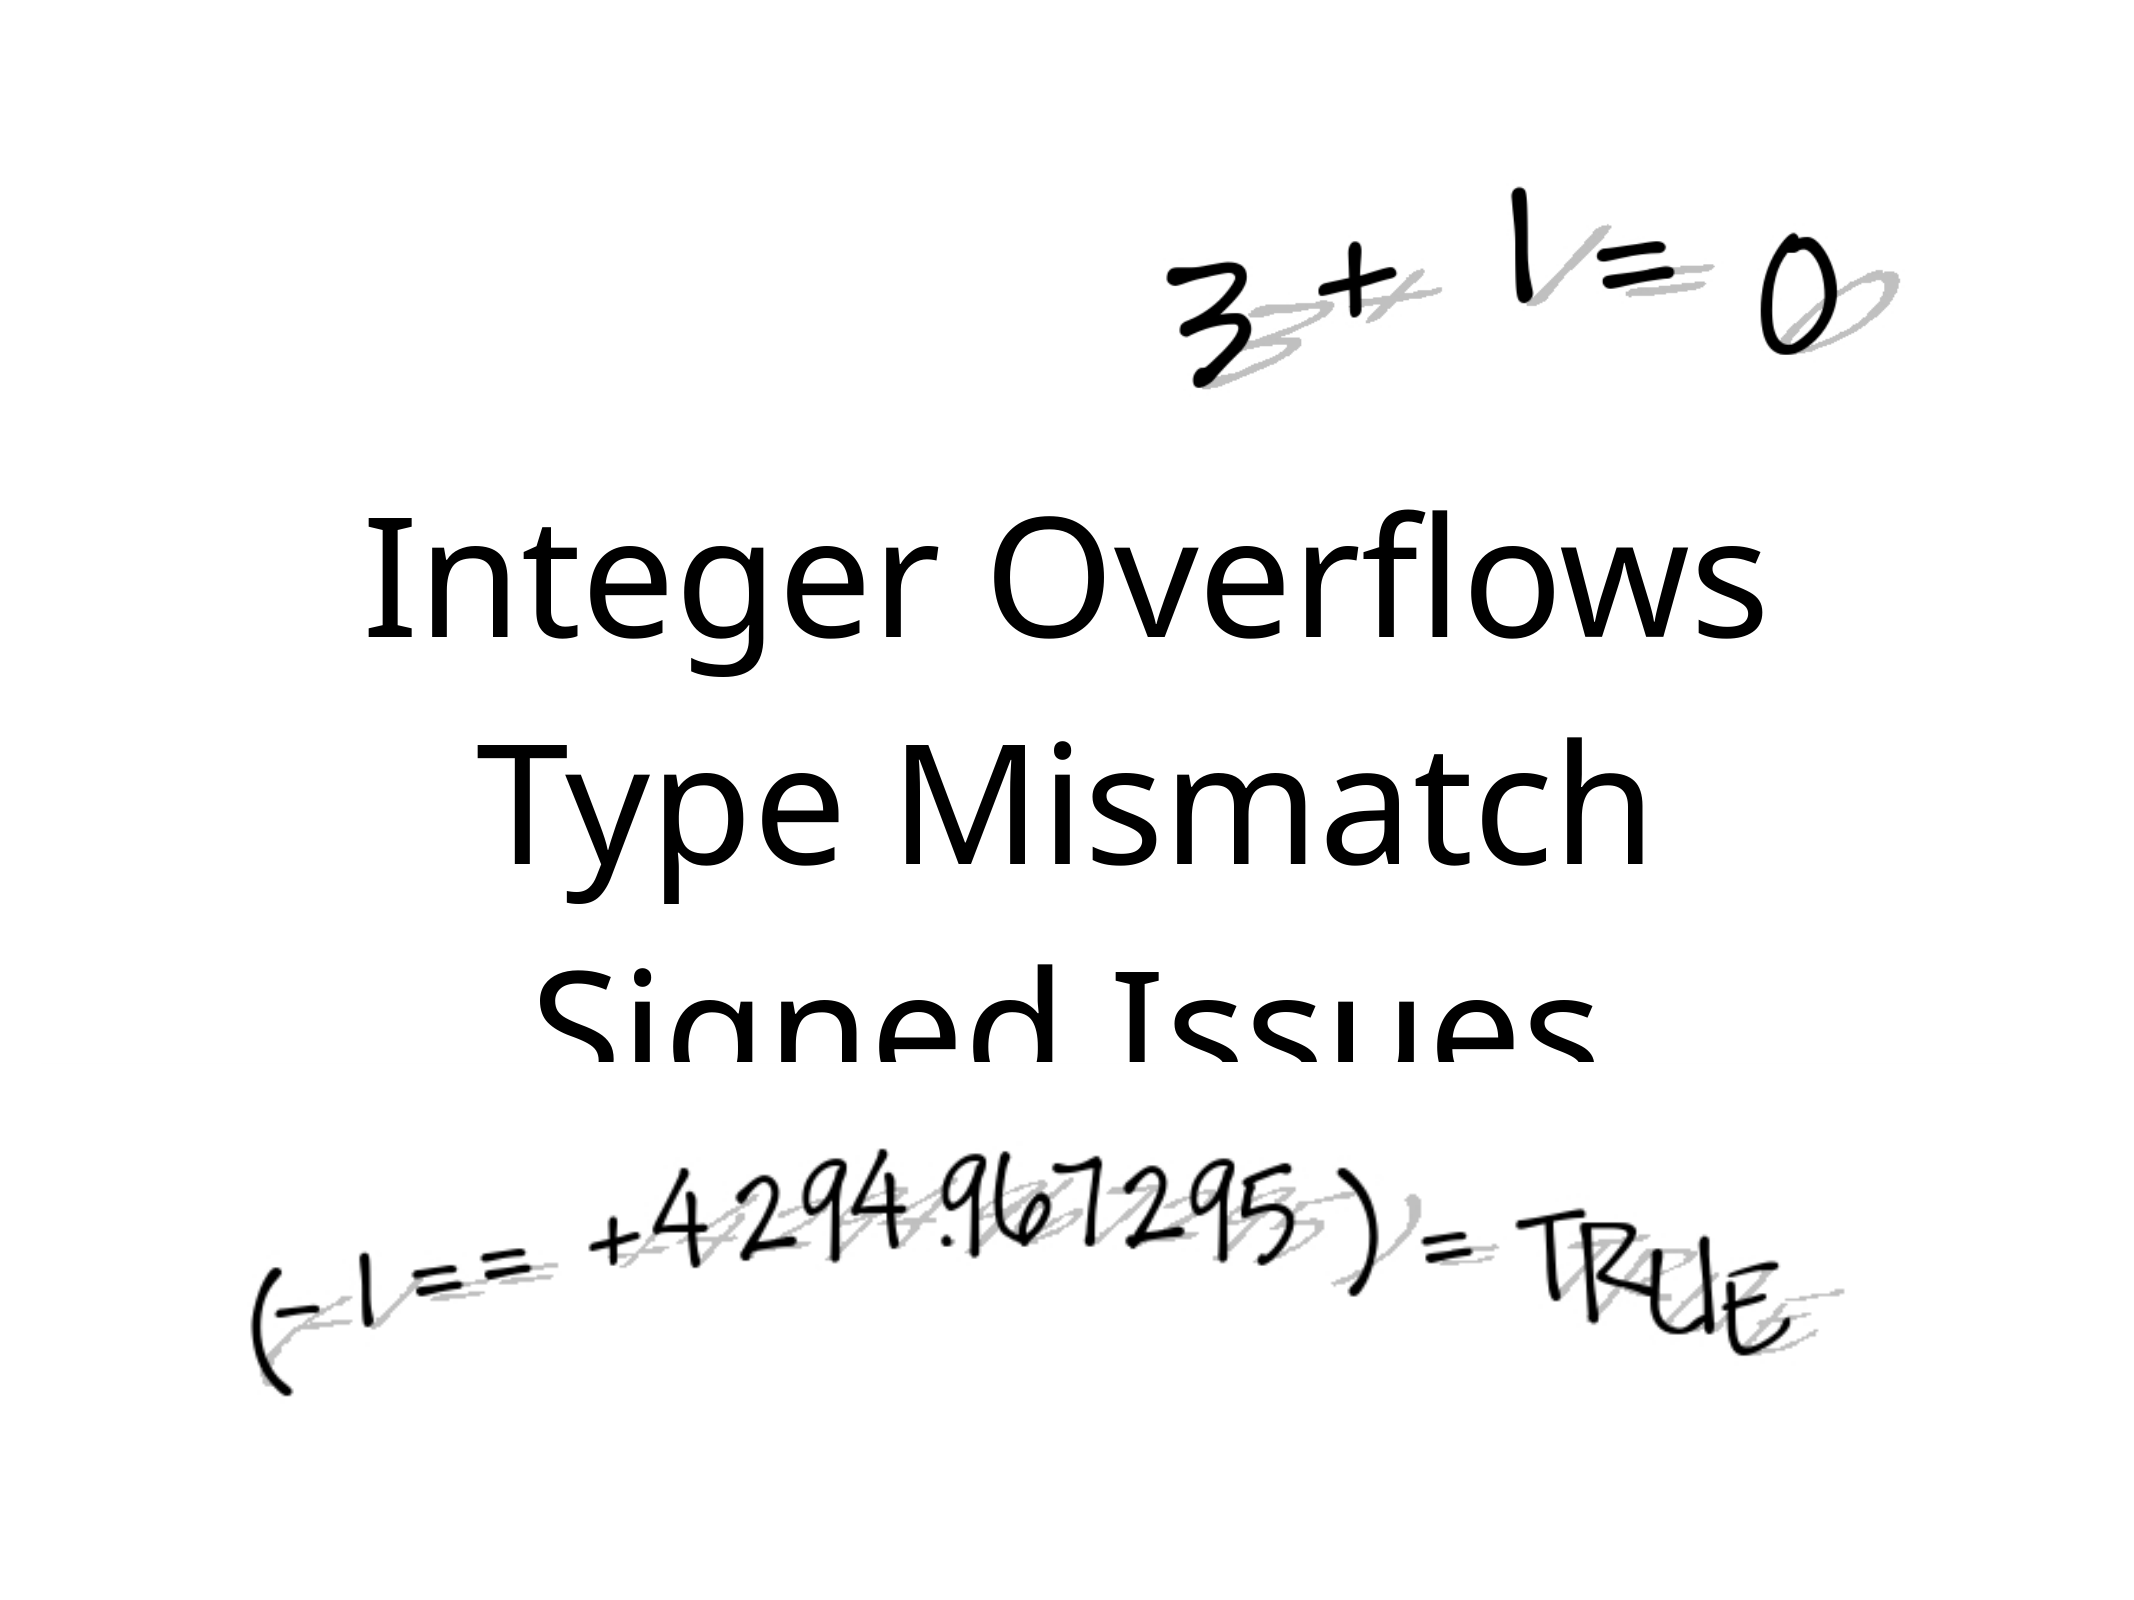

# Integer Overflows Type Mismatch Signed Issues